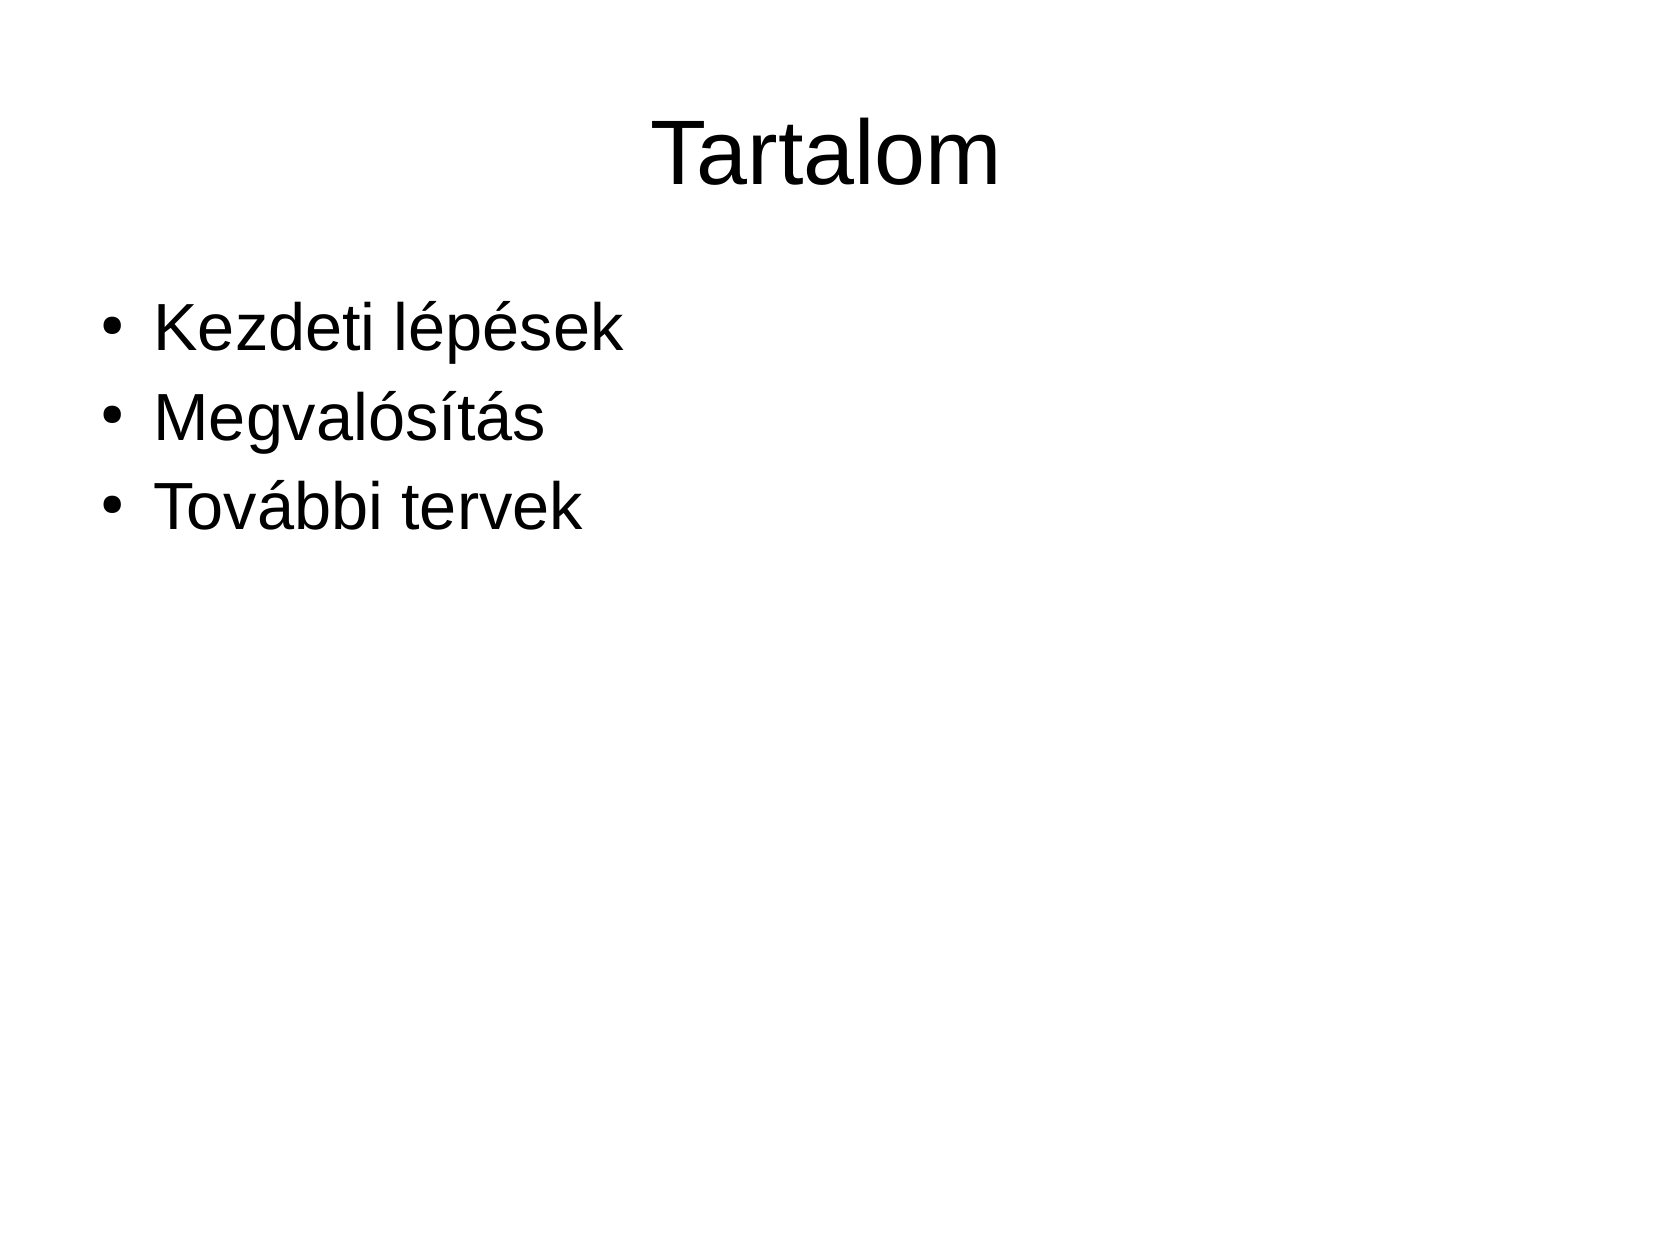

# Tartalom
Kezdeti lépések
Megvalósítás
További tervek